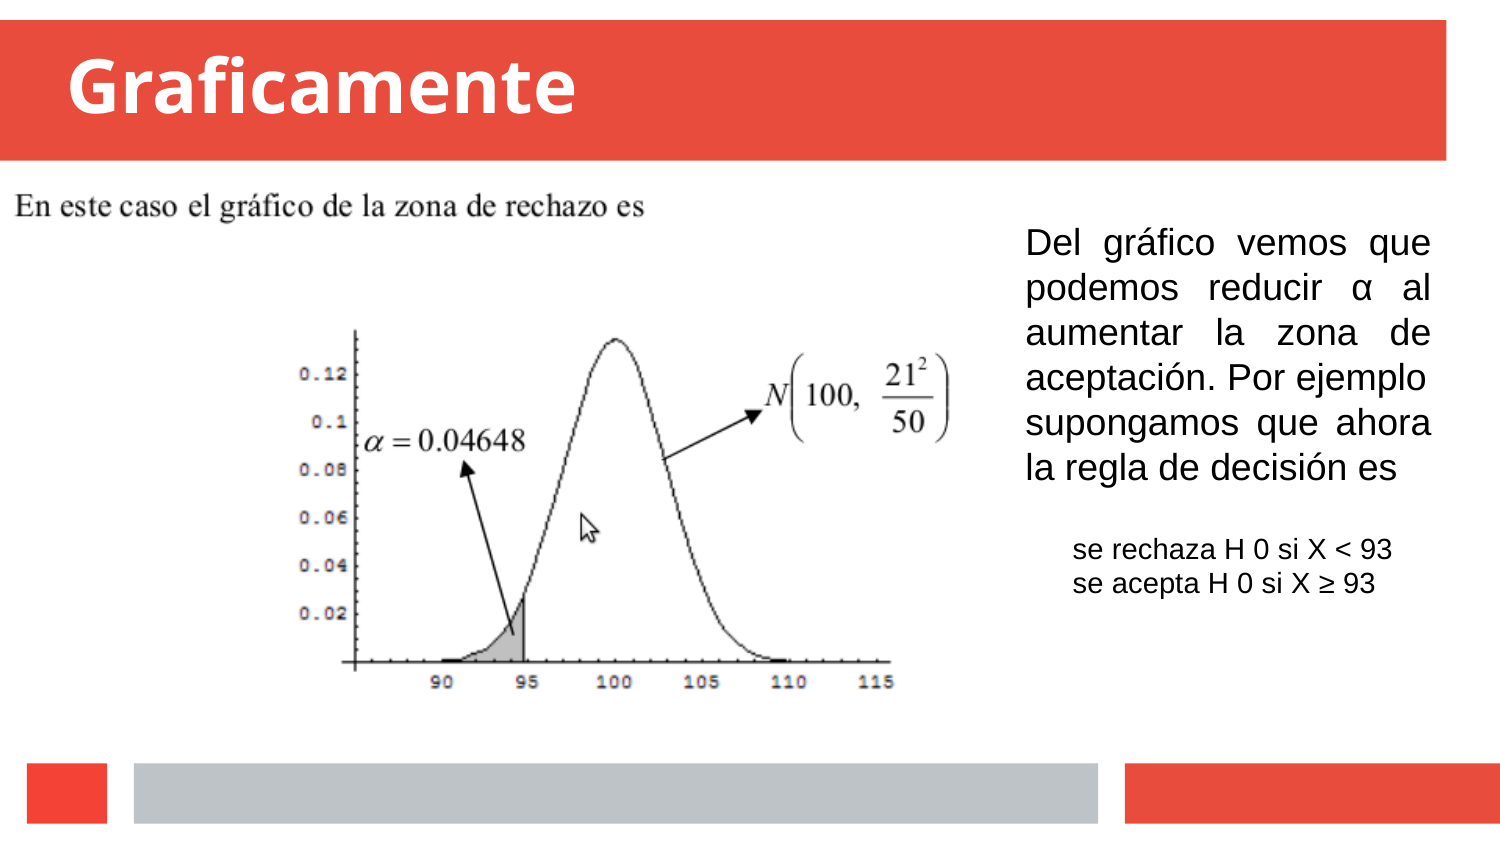

# Graficamente
Del gráfico vemos que podemos reducir α al aumentar la zona de aceptación. Por ejemplo
supongamos que ahora la regla de decisión es
se rechaza H 0 si X < 93
se acepta H 0 si X ≥ 93